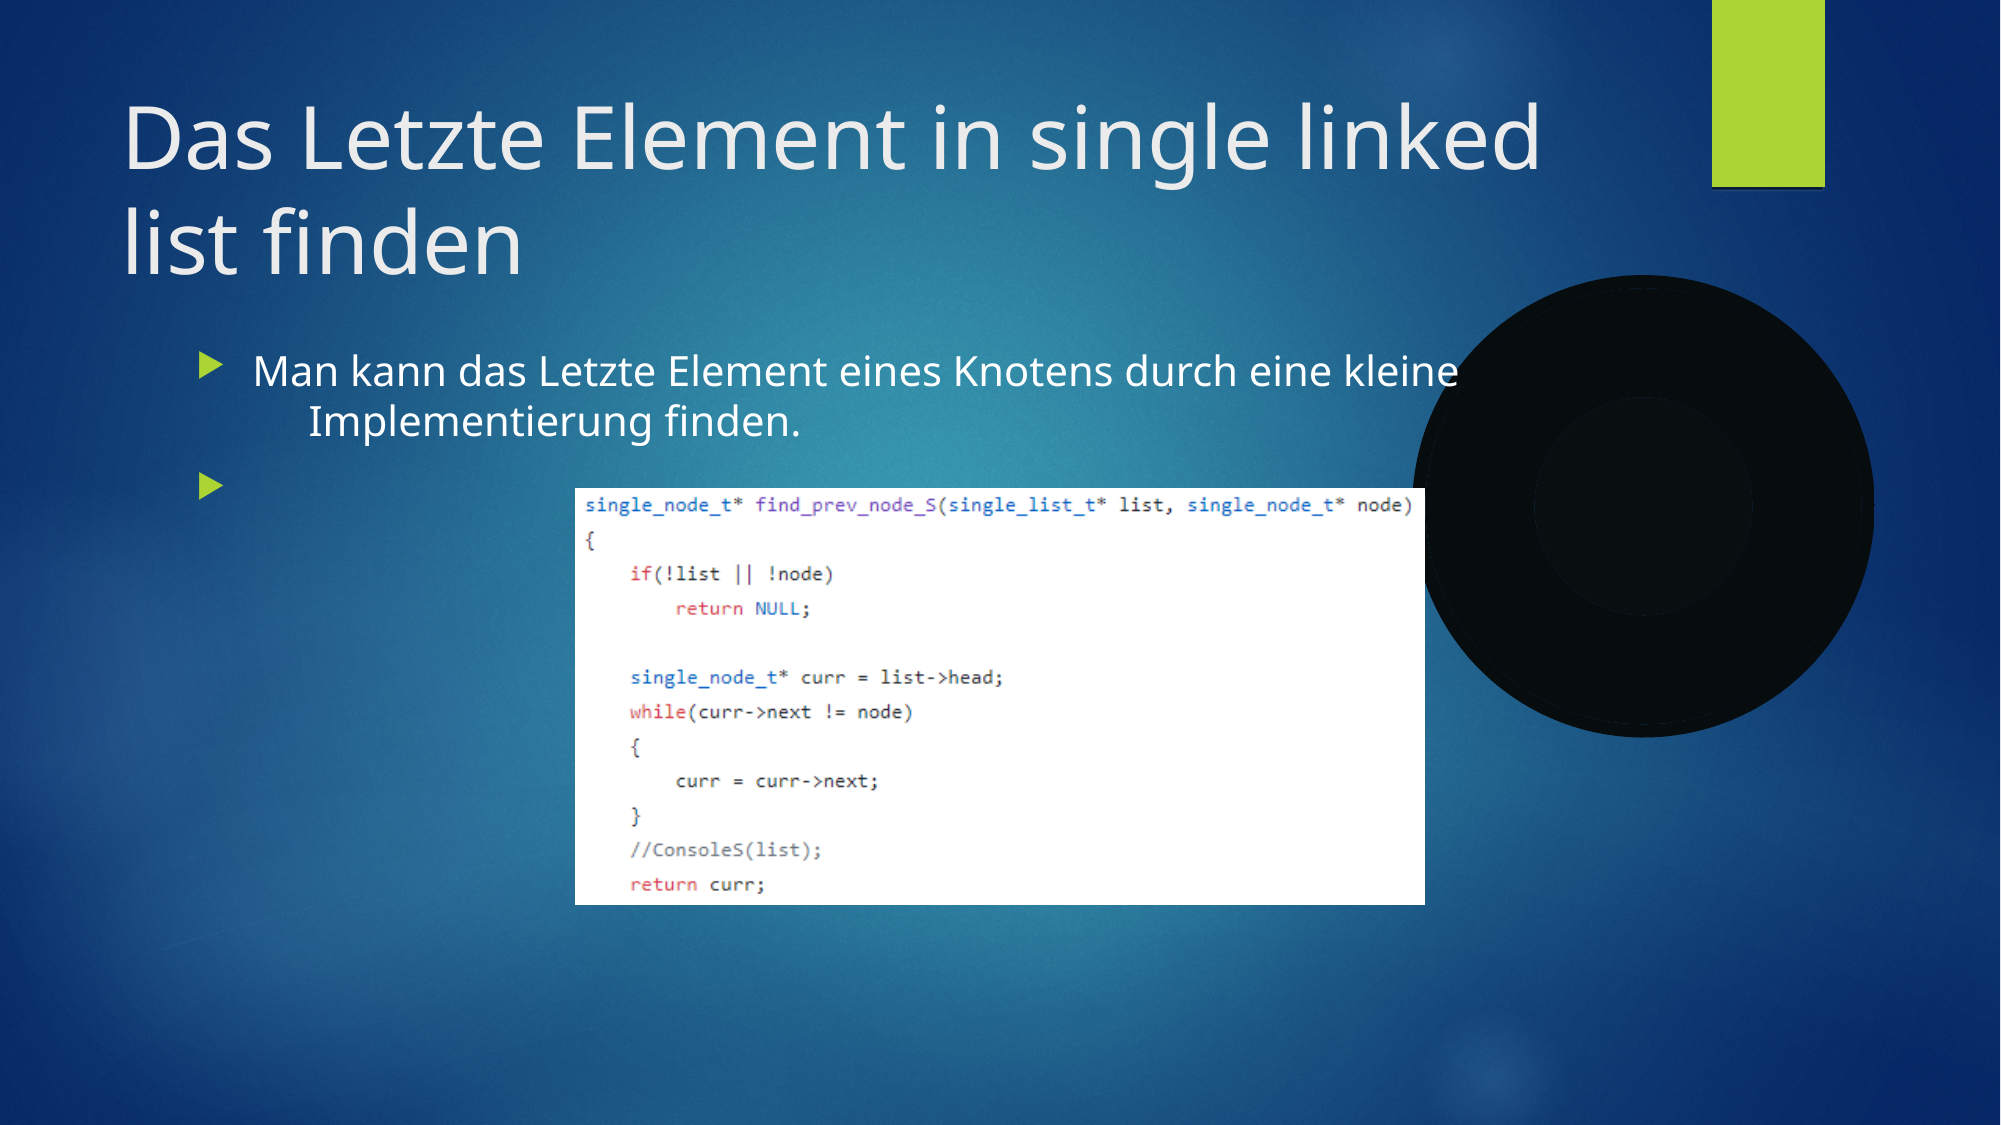

# Das Letzte Element in single linked list finden
Man kann das Letzte Element eines Knotens durch eine kleine Implementierung finden.